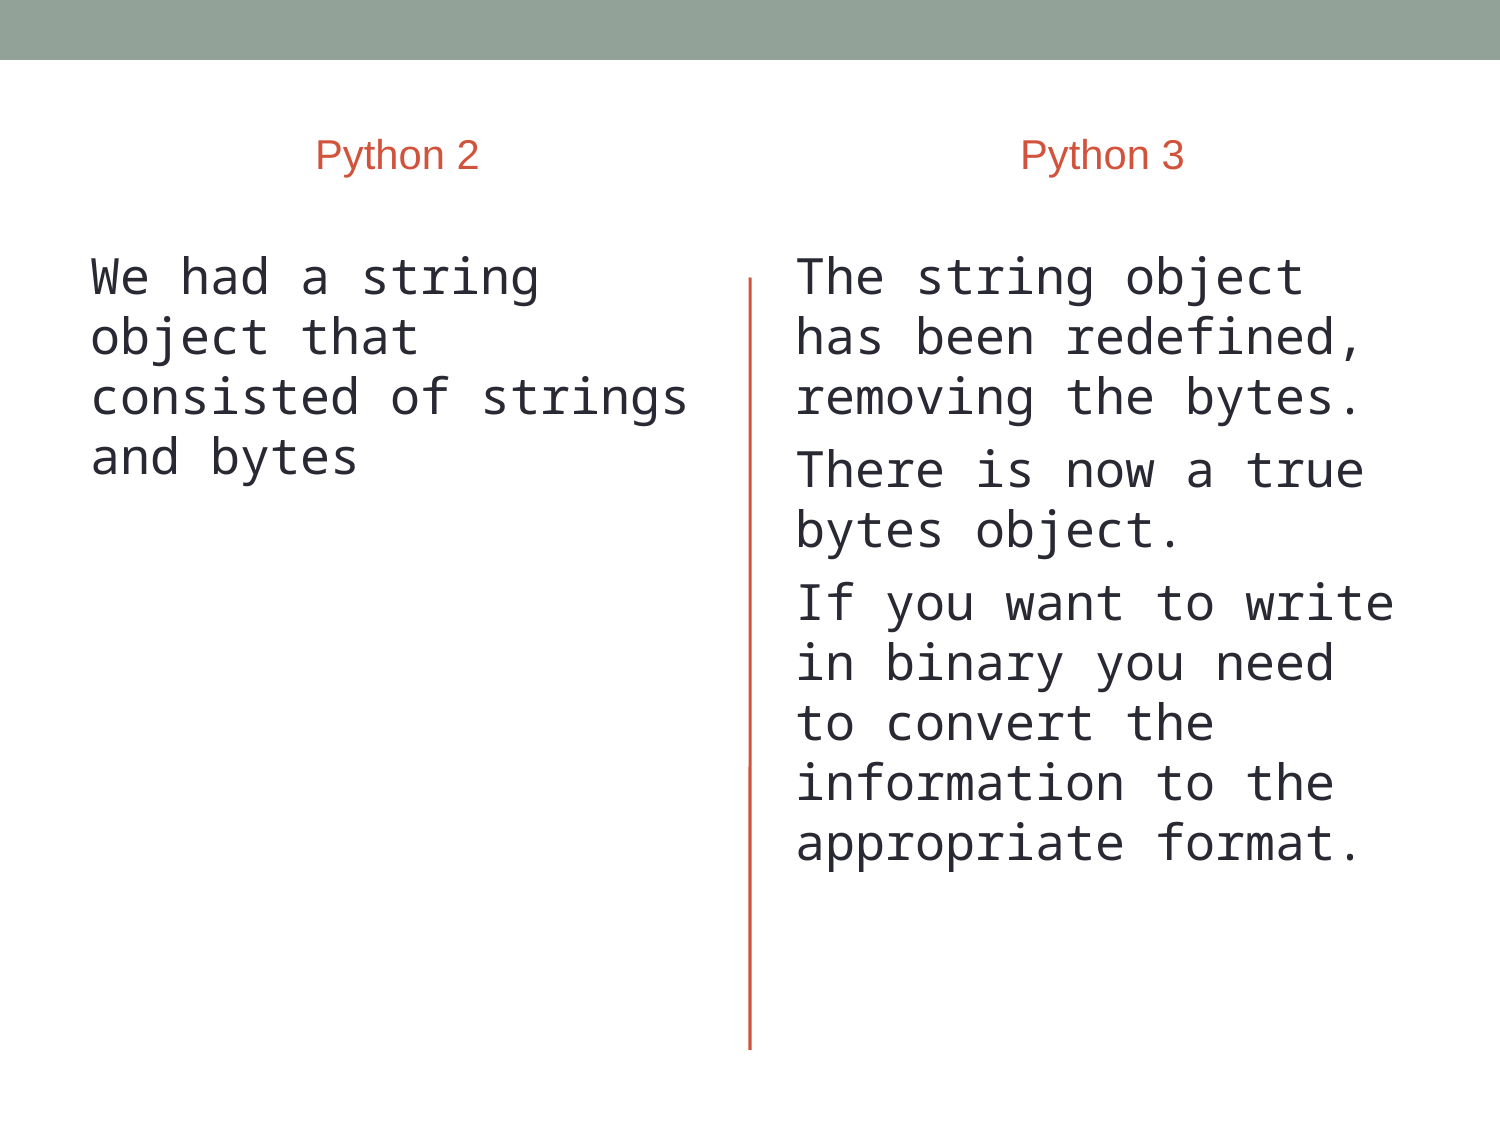

# Python 2
Python 3
We had a string object that consisted of strings and bytes
The string object has been redefined, removing the bytes.
There is now a true bytes object.
If you want to write in binary you need to convert the information to the appropriate format.